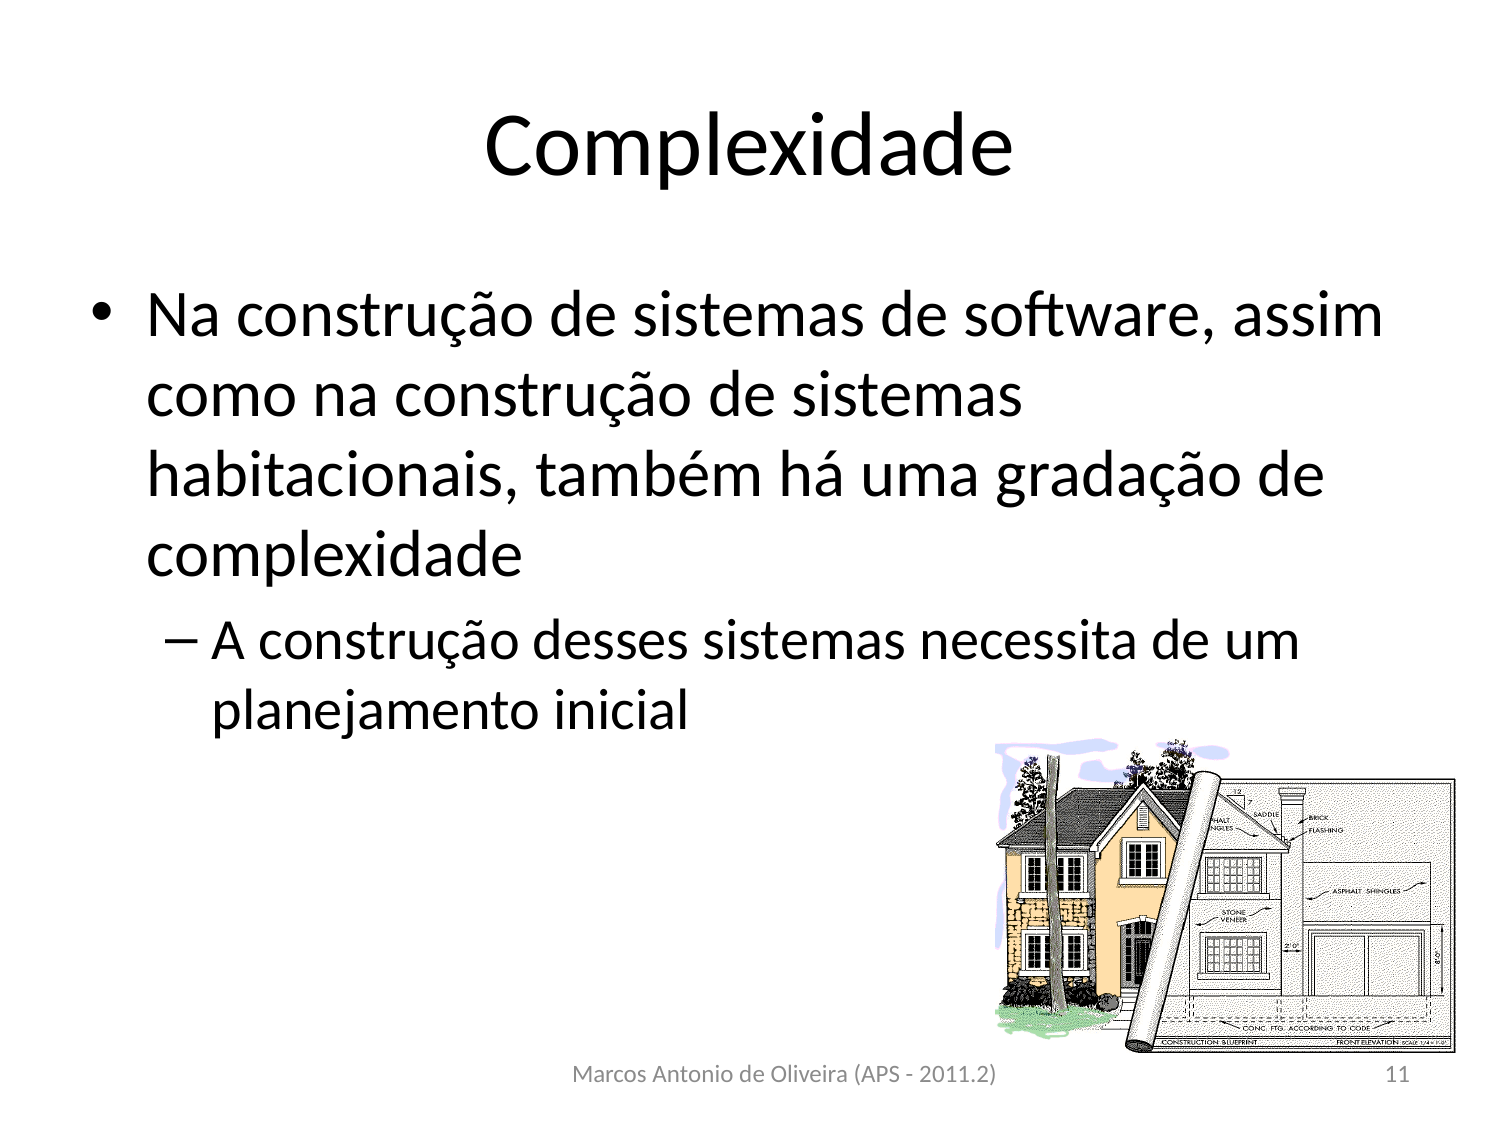

# Complexidade
Na construção de sistemas de software, assim como na construção de sistemas habitacionais, também há uma gradação de complexidade
A construção desses sistemas necessita de um planejamento inicial
Marcos Antonio de Oliveira (APS - 2011.2)